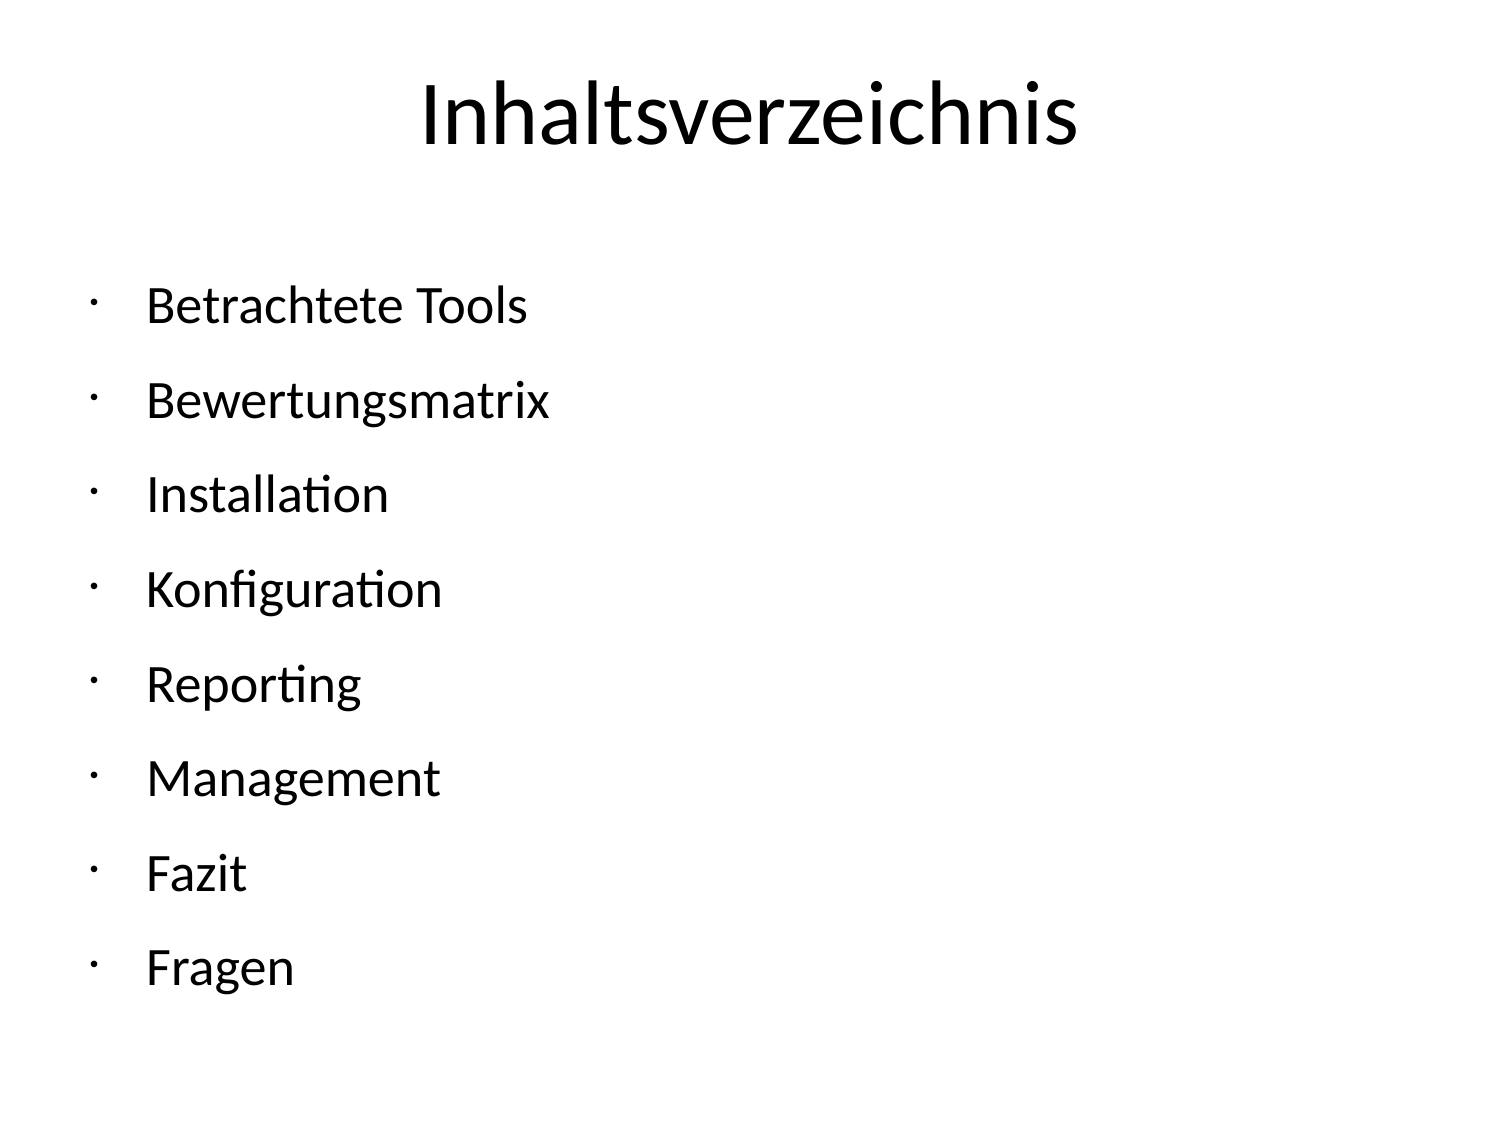

# Inhaltsverzeichnis
Betrachtete Tools
Bewertungsmatrix
Installation
Konfiguration
Reporting
Management
Fazit
Fragen